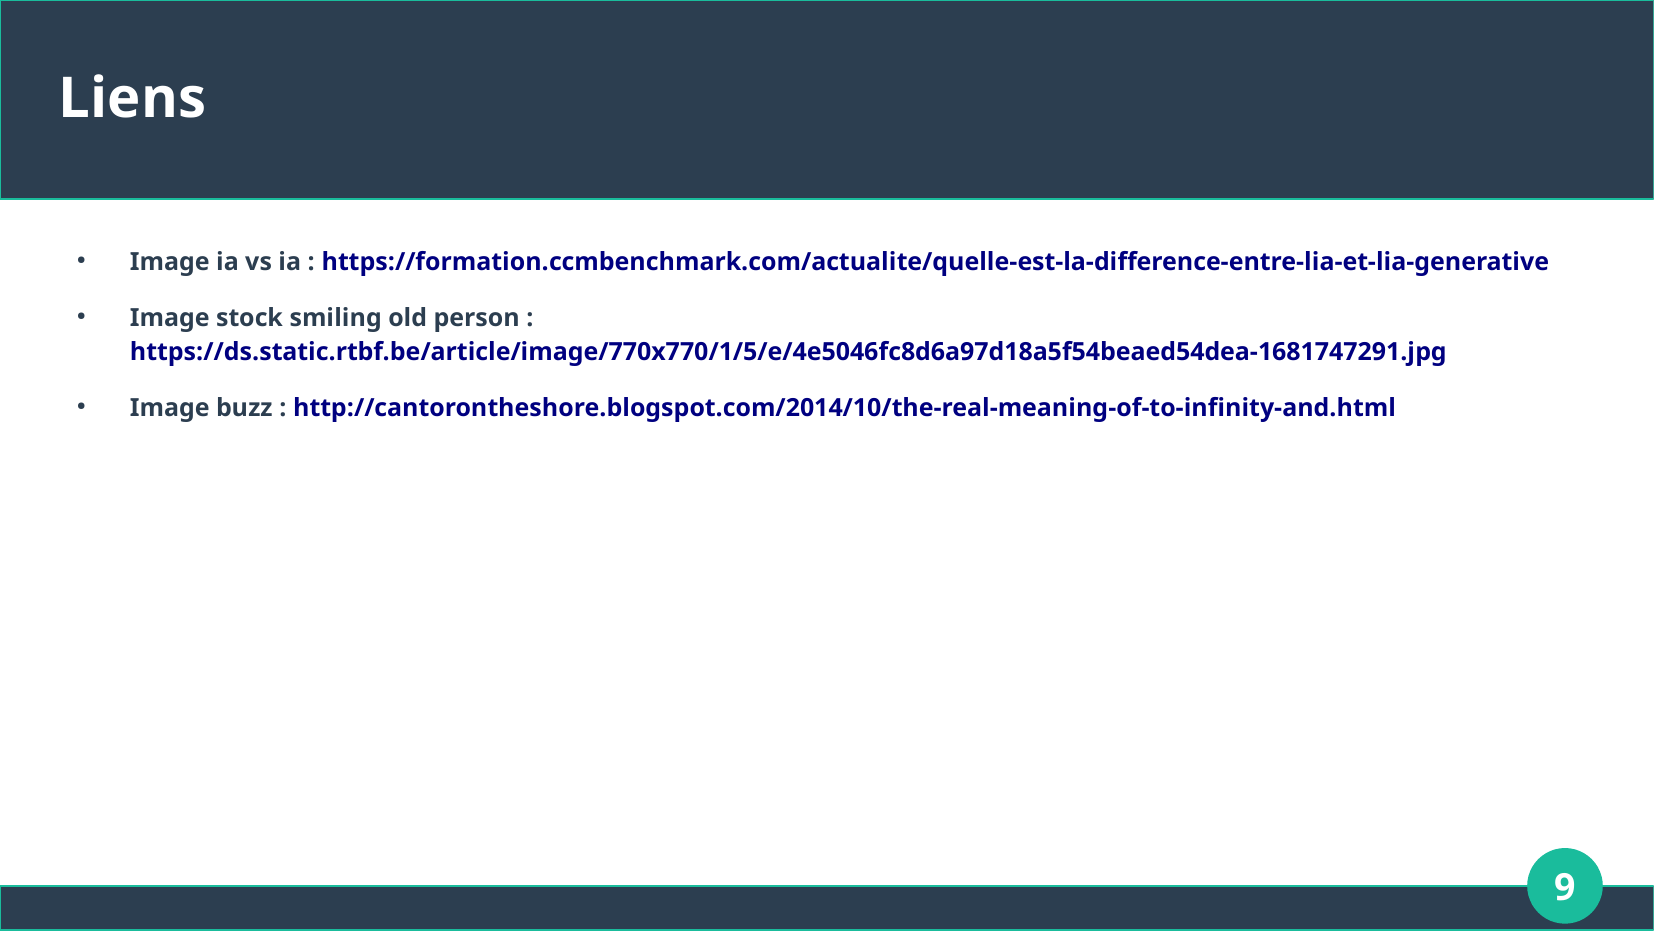

# Liens
Image ia vs ia : https://formation.ccmbenchmark.com/actualite/quelle-est-la-difference-entre-lia-et-lia-generative
Image stock smiling old person : https://ds.static.rtbf.be/article/image/770x770/1/5/e/4e5046fc8d6a97d18a5f54beaed54dea-1681747291.jpg
Image buzz : http://cantorontheshore.blogspot.com/2014/10/the-real-meaning-of-to-infinity-and.html
9